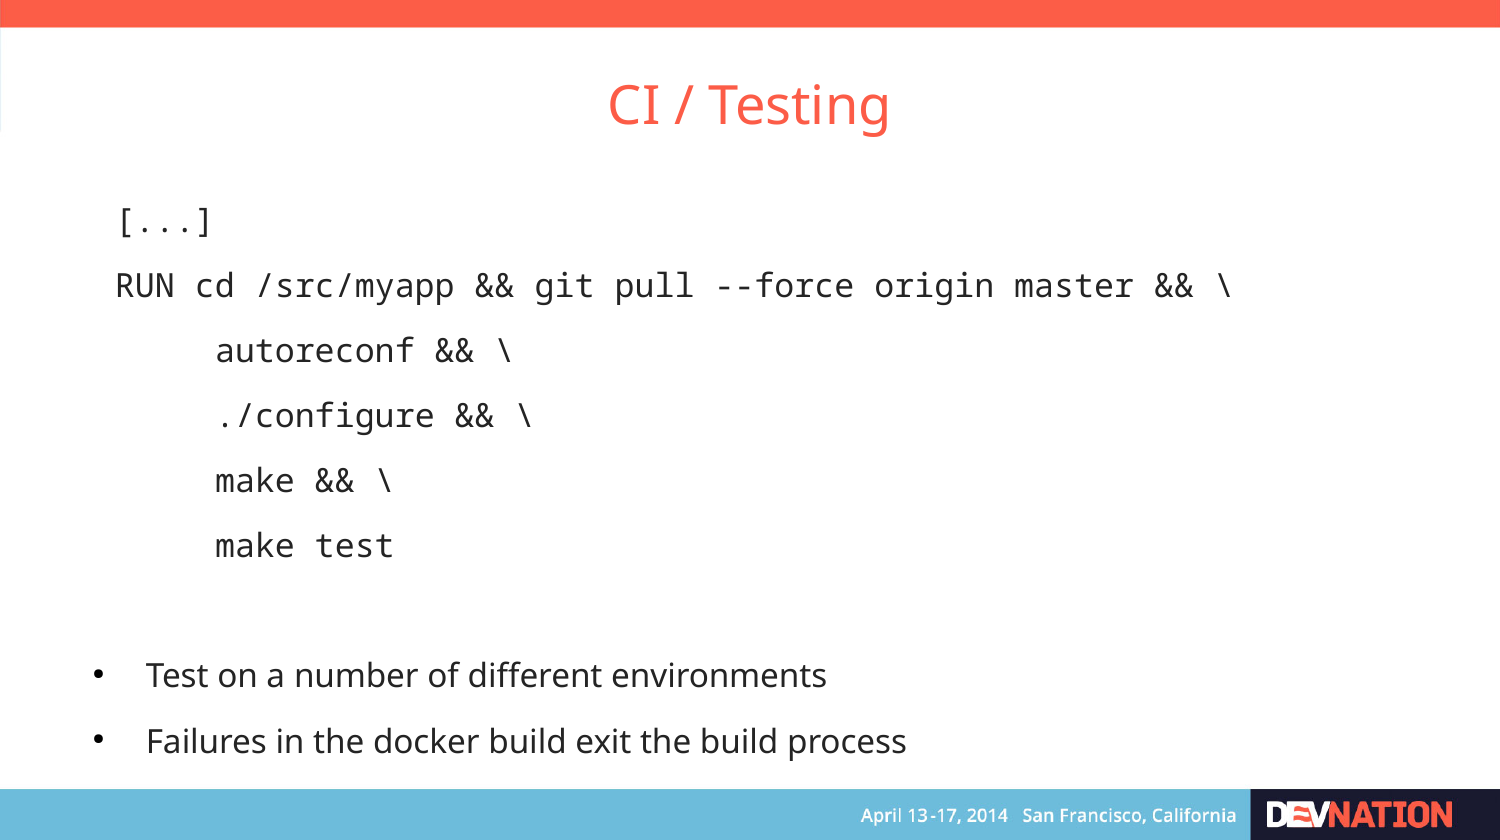

# CI / Testing
 [...]
 RUN cd /src/myapp && git pull --force origin master && \
 autoreconf && \
 ./configure && \
 make && \
 make test
Test on a number of different environments
Failures in the docker build exit the build process